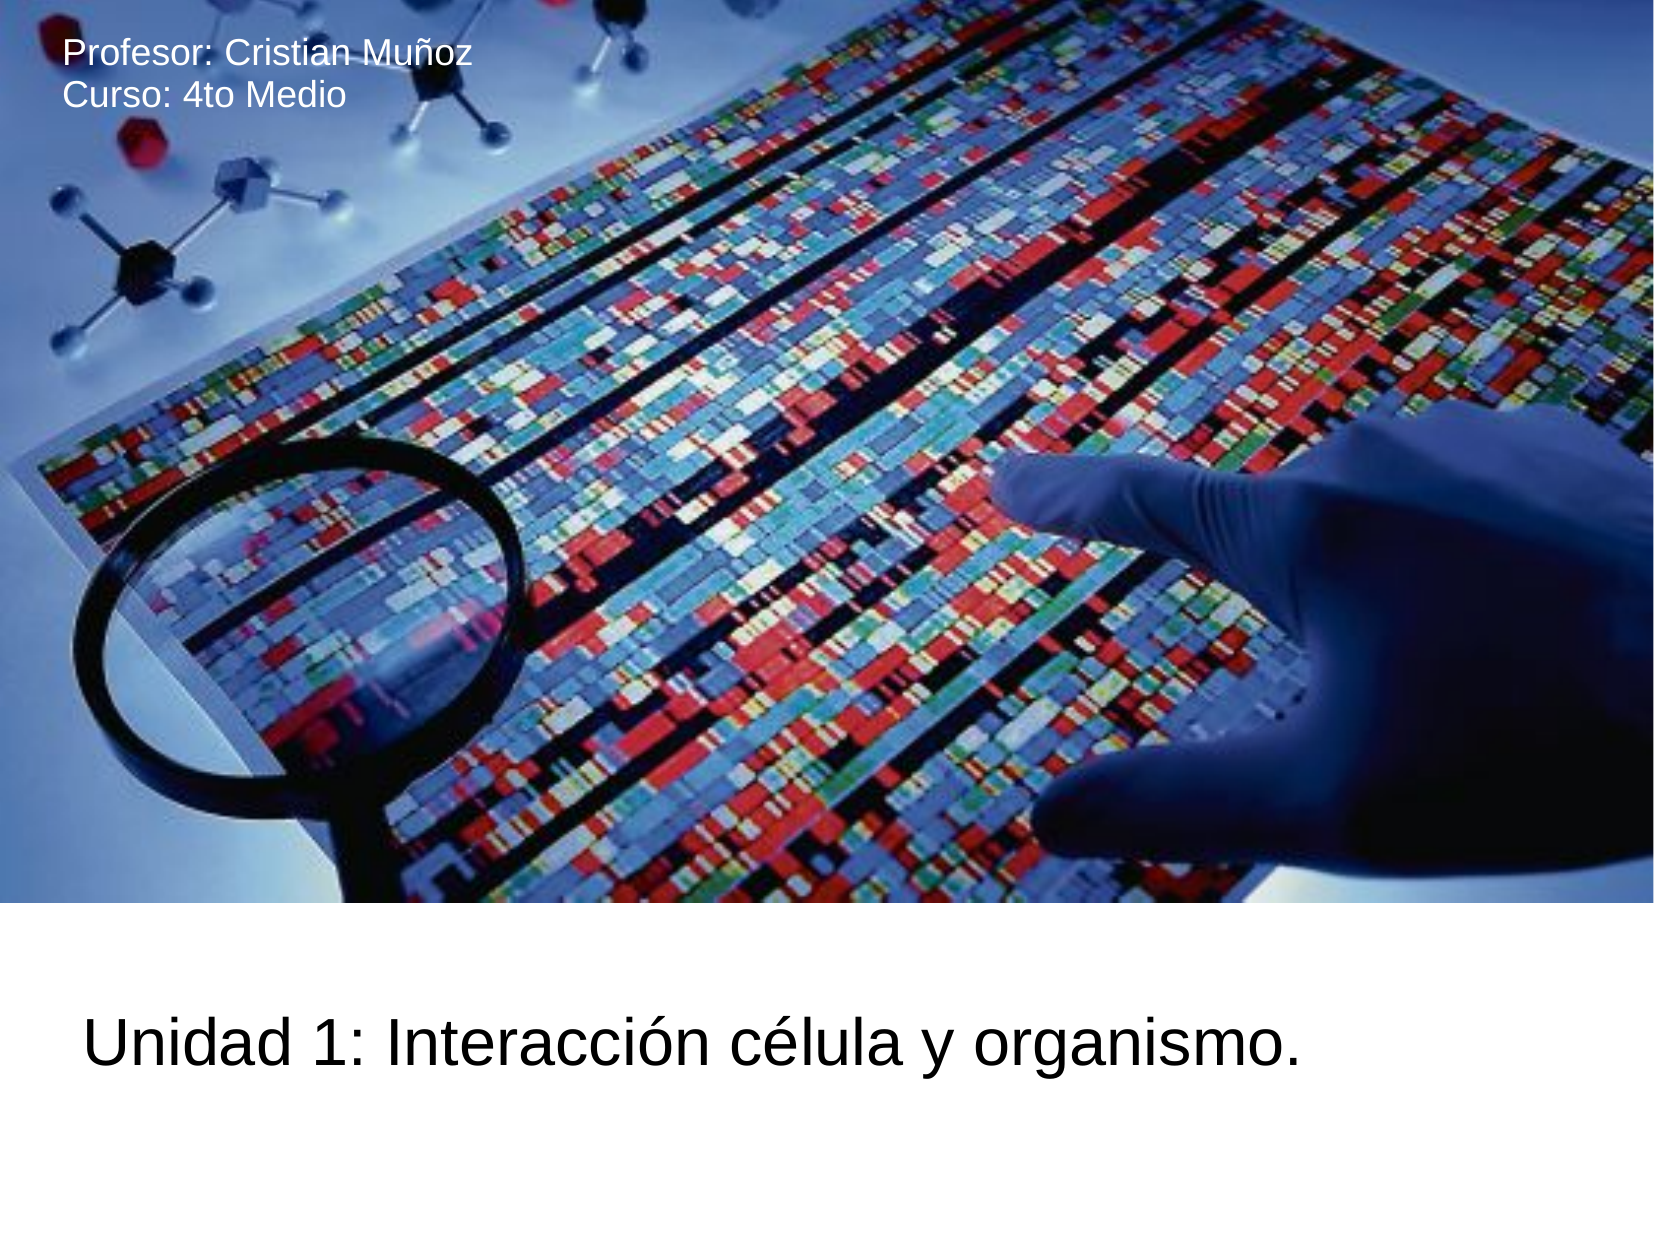

Profesor: Cristian Muñoz
Curso: 4to Medio
Unidad 1: Interacción célula y organismo.